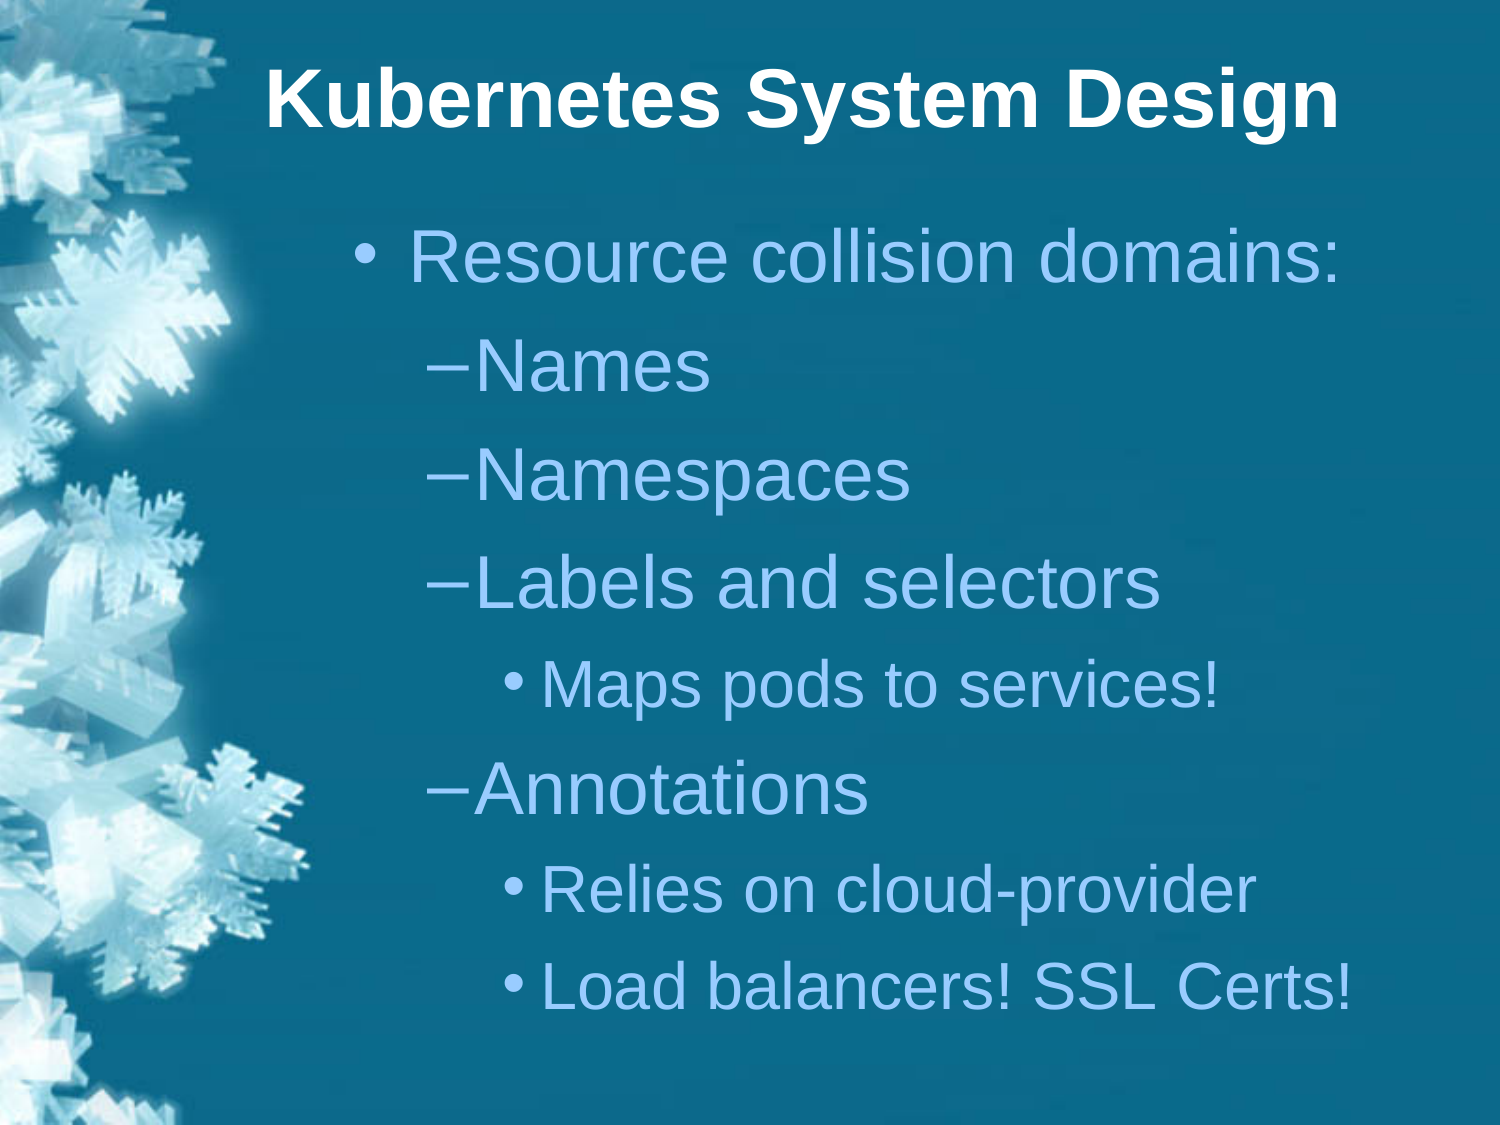

# Kubernetes System Design
Resource collision domains:
Names
Namespaces
Labels and selectors
Maps pods to services!
Annotations
Relies on cloud-provider
Load balancers! SSL Certs!